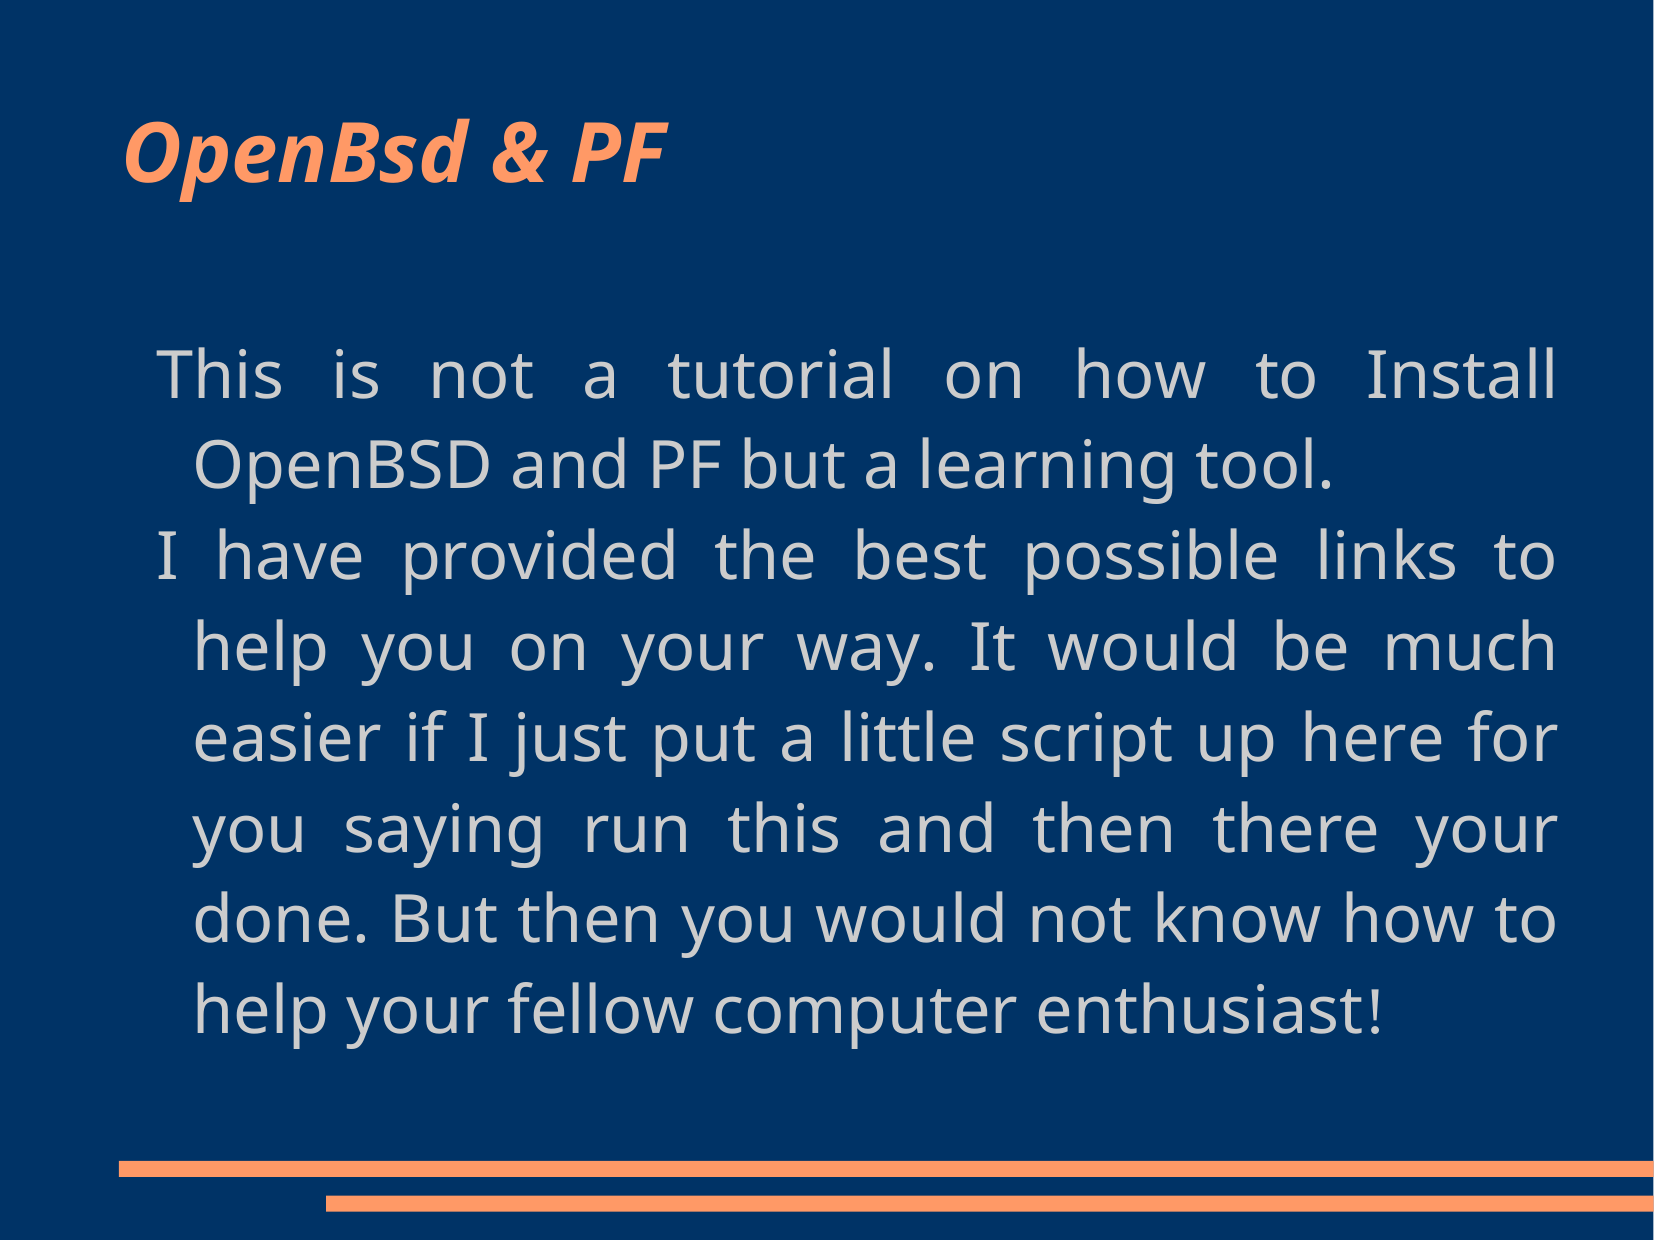

# OpenBsd & PF
This is not a tutorial on how to Install OpenBSD and PF but a learning tool.
I have provided the best possible links to help you on your way. It would be much easier if I just put a little script up here for you saying run this and then there your done. But then you would not know how to help your fellow computer enthusiast!